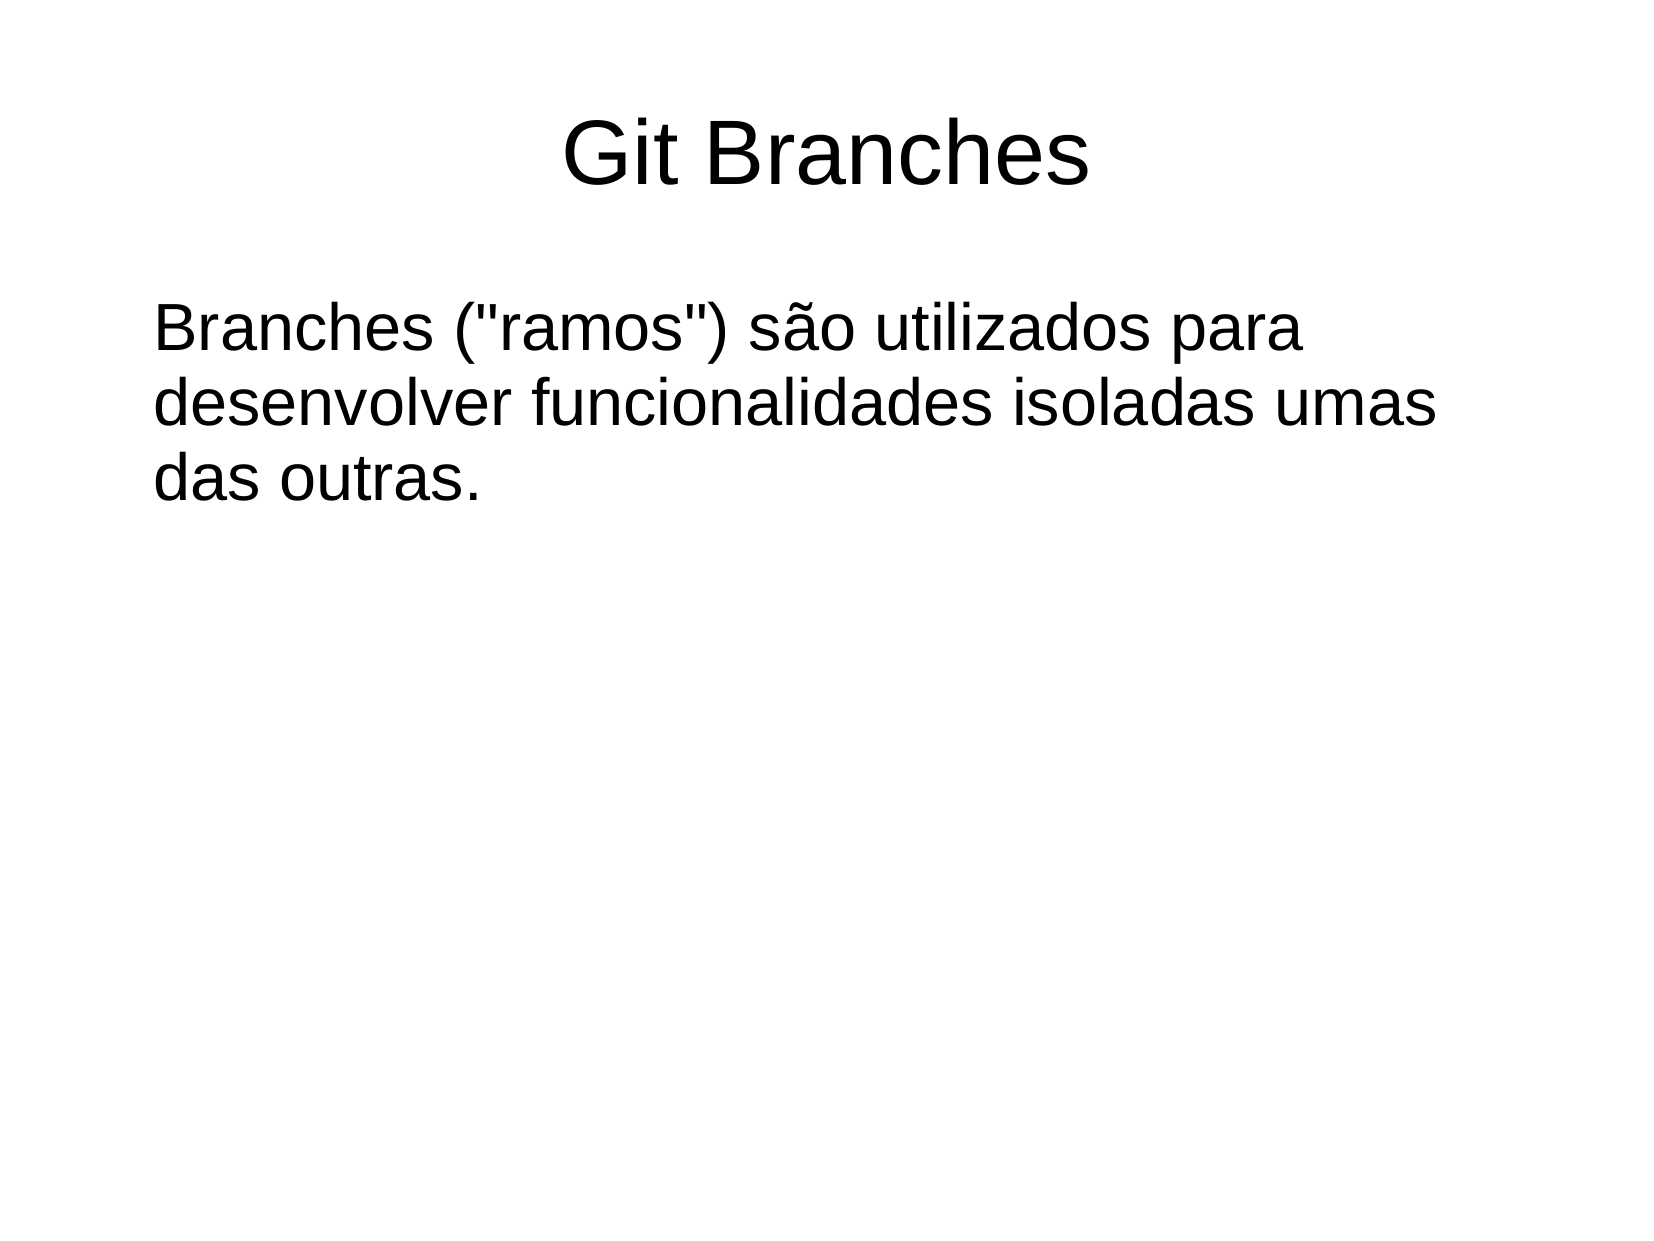

# Git Branches
Branches ("ramos") são utilizados para desenvolver funcionalidades isoladas umas das outras.